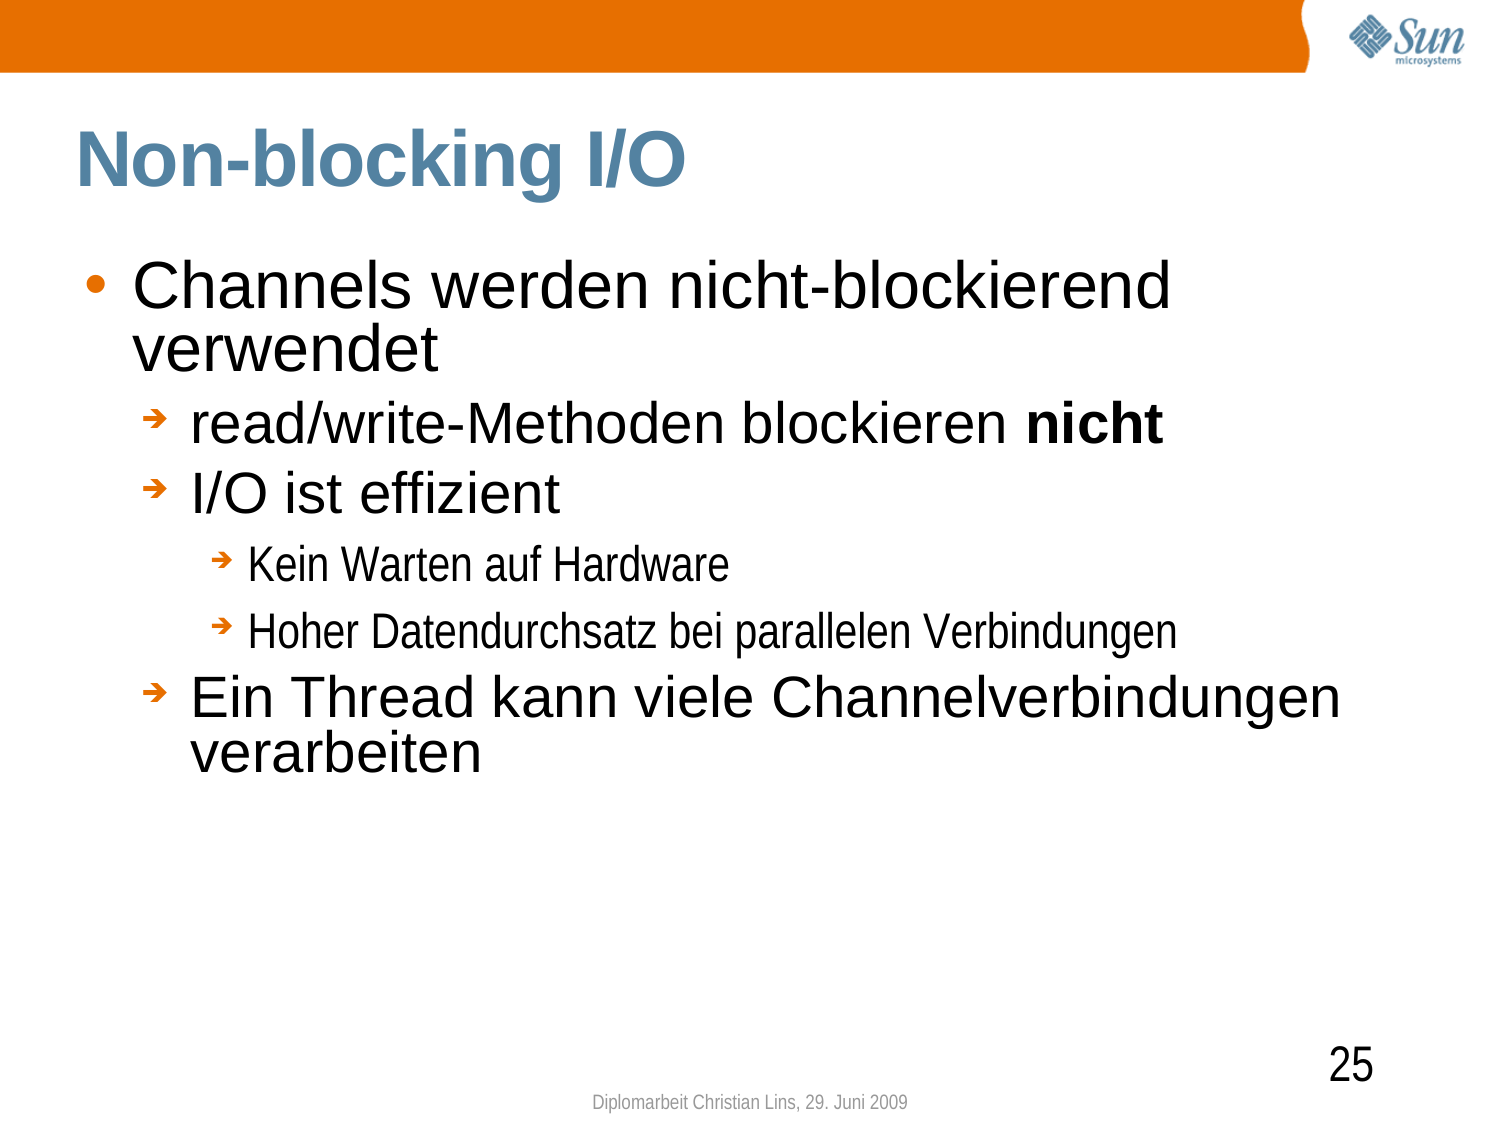

# Non-blocking I/O
Channels werden nicht-blockierend verwendet
read/write-Methoden blockieren nicht
I/O ist effizient
Kein Warten auf Hardware
Hoher Datendurchsatz bei parallelen Verbindungen
Ein Thread kann viele Channelverbindungen verarbeiten